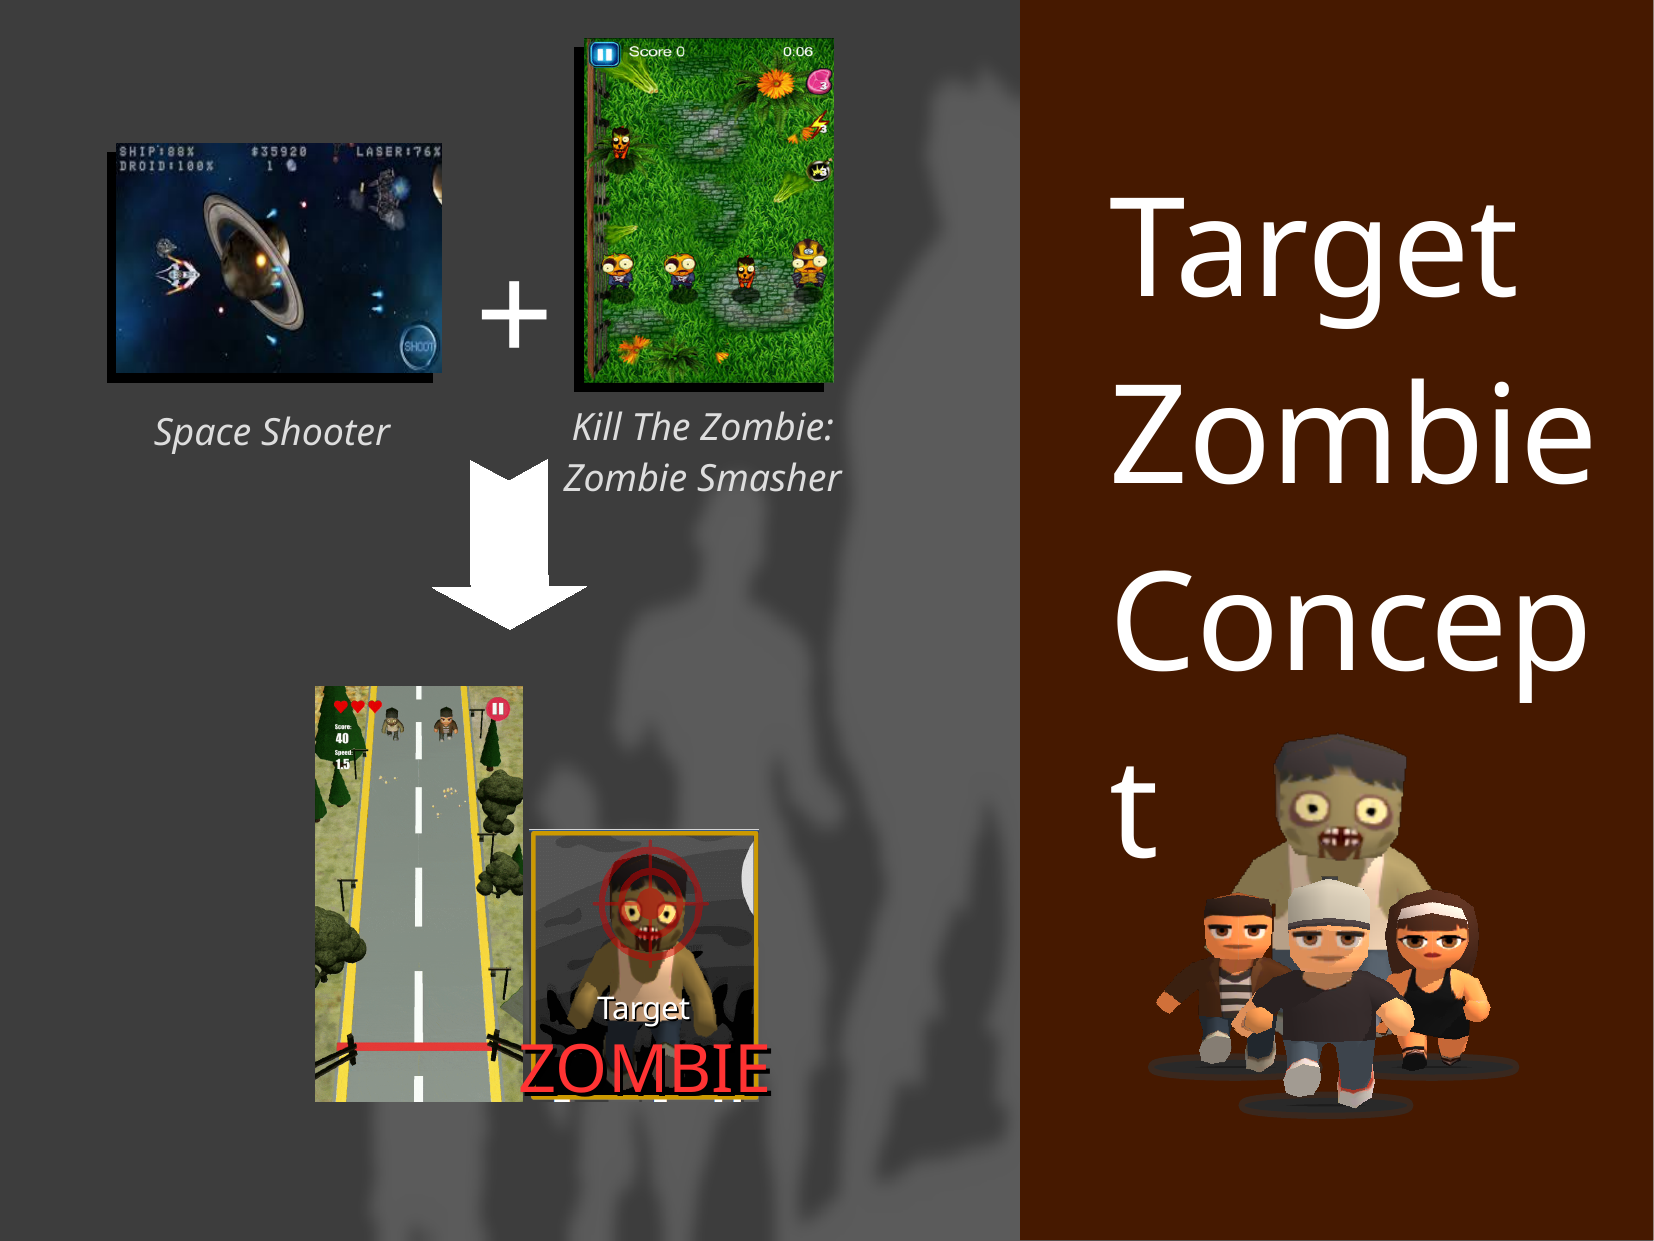

Target
Zombie
Concept
+
Kill The Zombie:
Zombie Smasher
Space Shooter
Player have to save civilian from zombie attack
Target
ZOMBIE